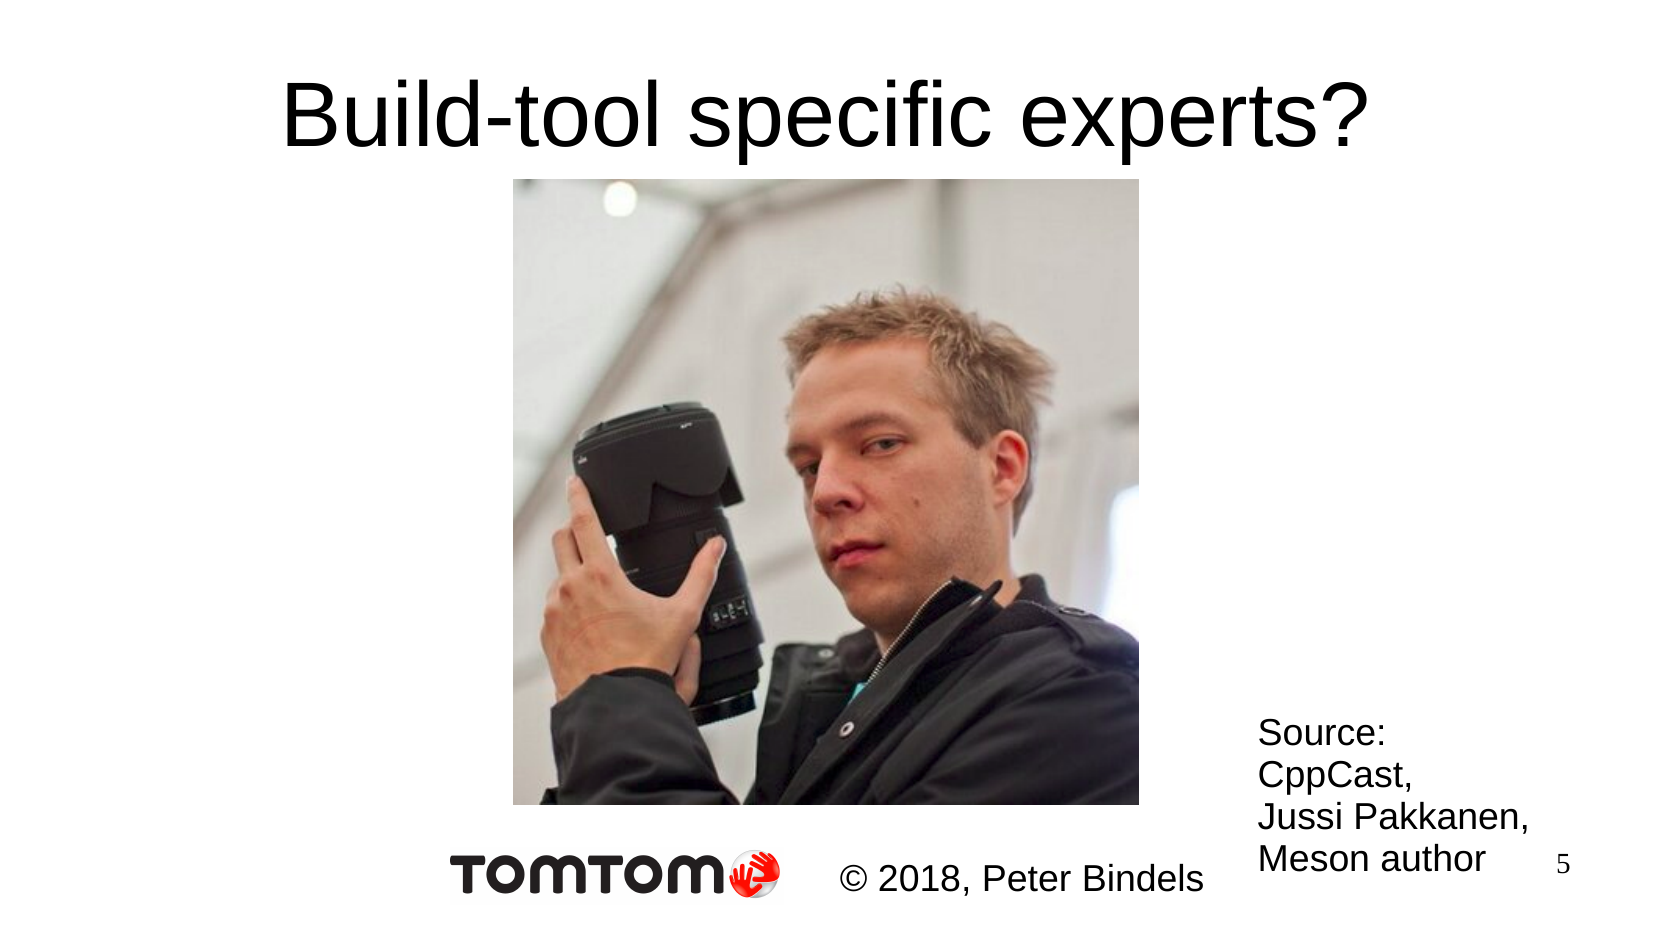

# Build-tool specific experts?
Source:
CppCast,
Jussi Pakkanen,
Meson author
5